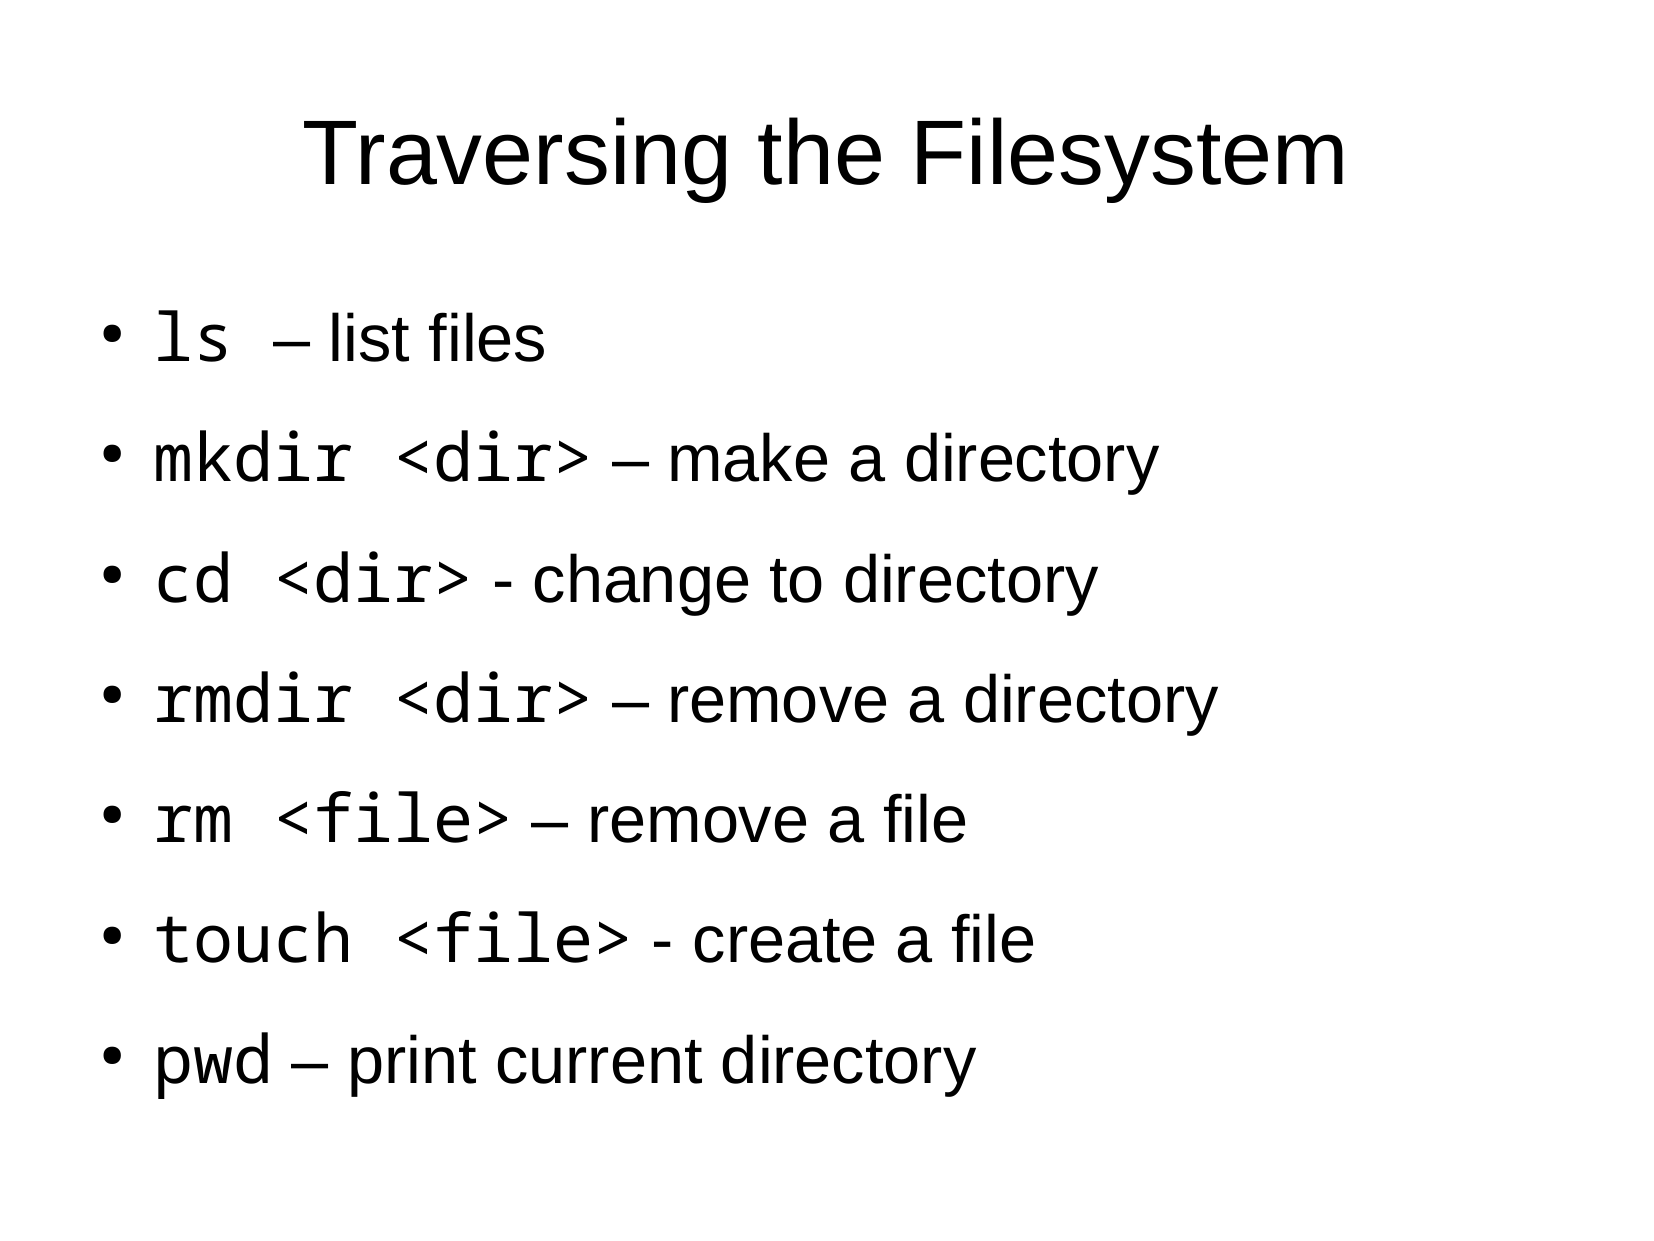

# Traversing the Filesystem
ls – list files
mkdir <dir> – make a directory
cd <dir> - change to directory
rmdir <dir> – remove a directory
rm <file> – remove a file
touch <file> - create a file
pwd – print current directory